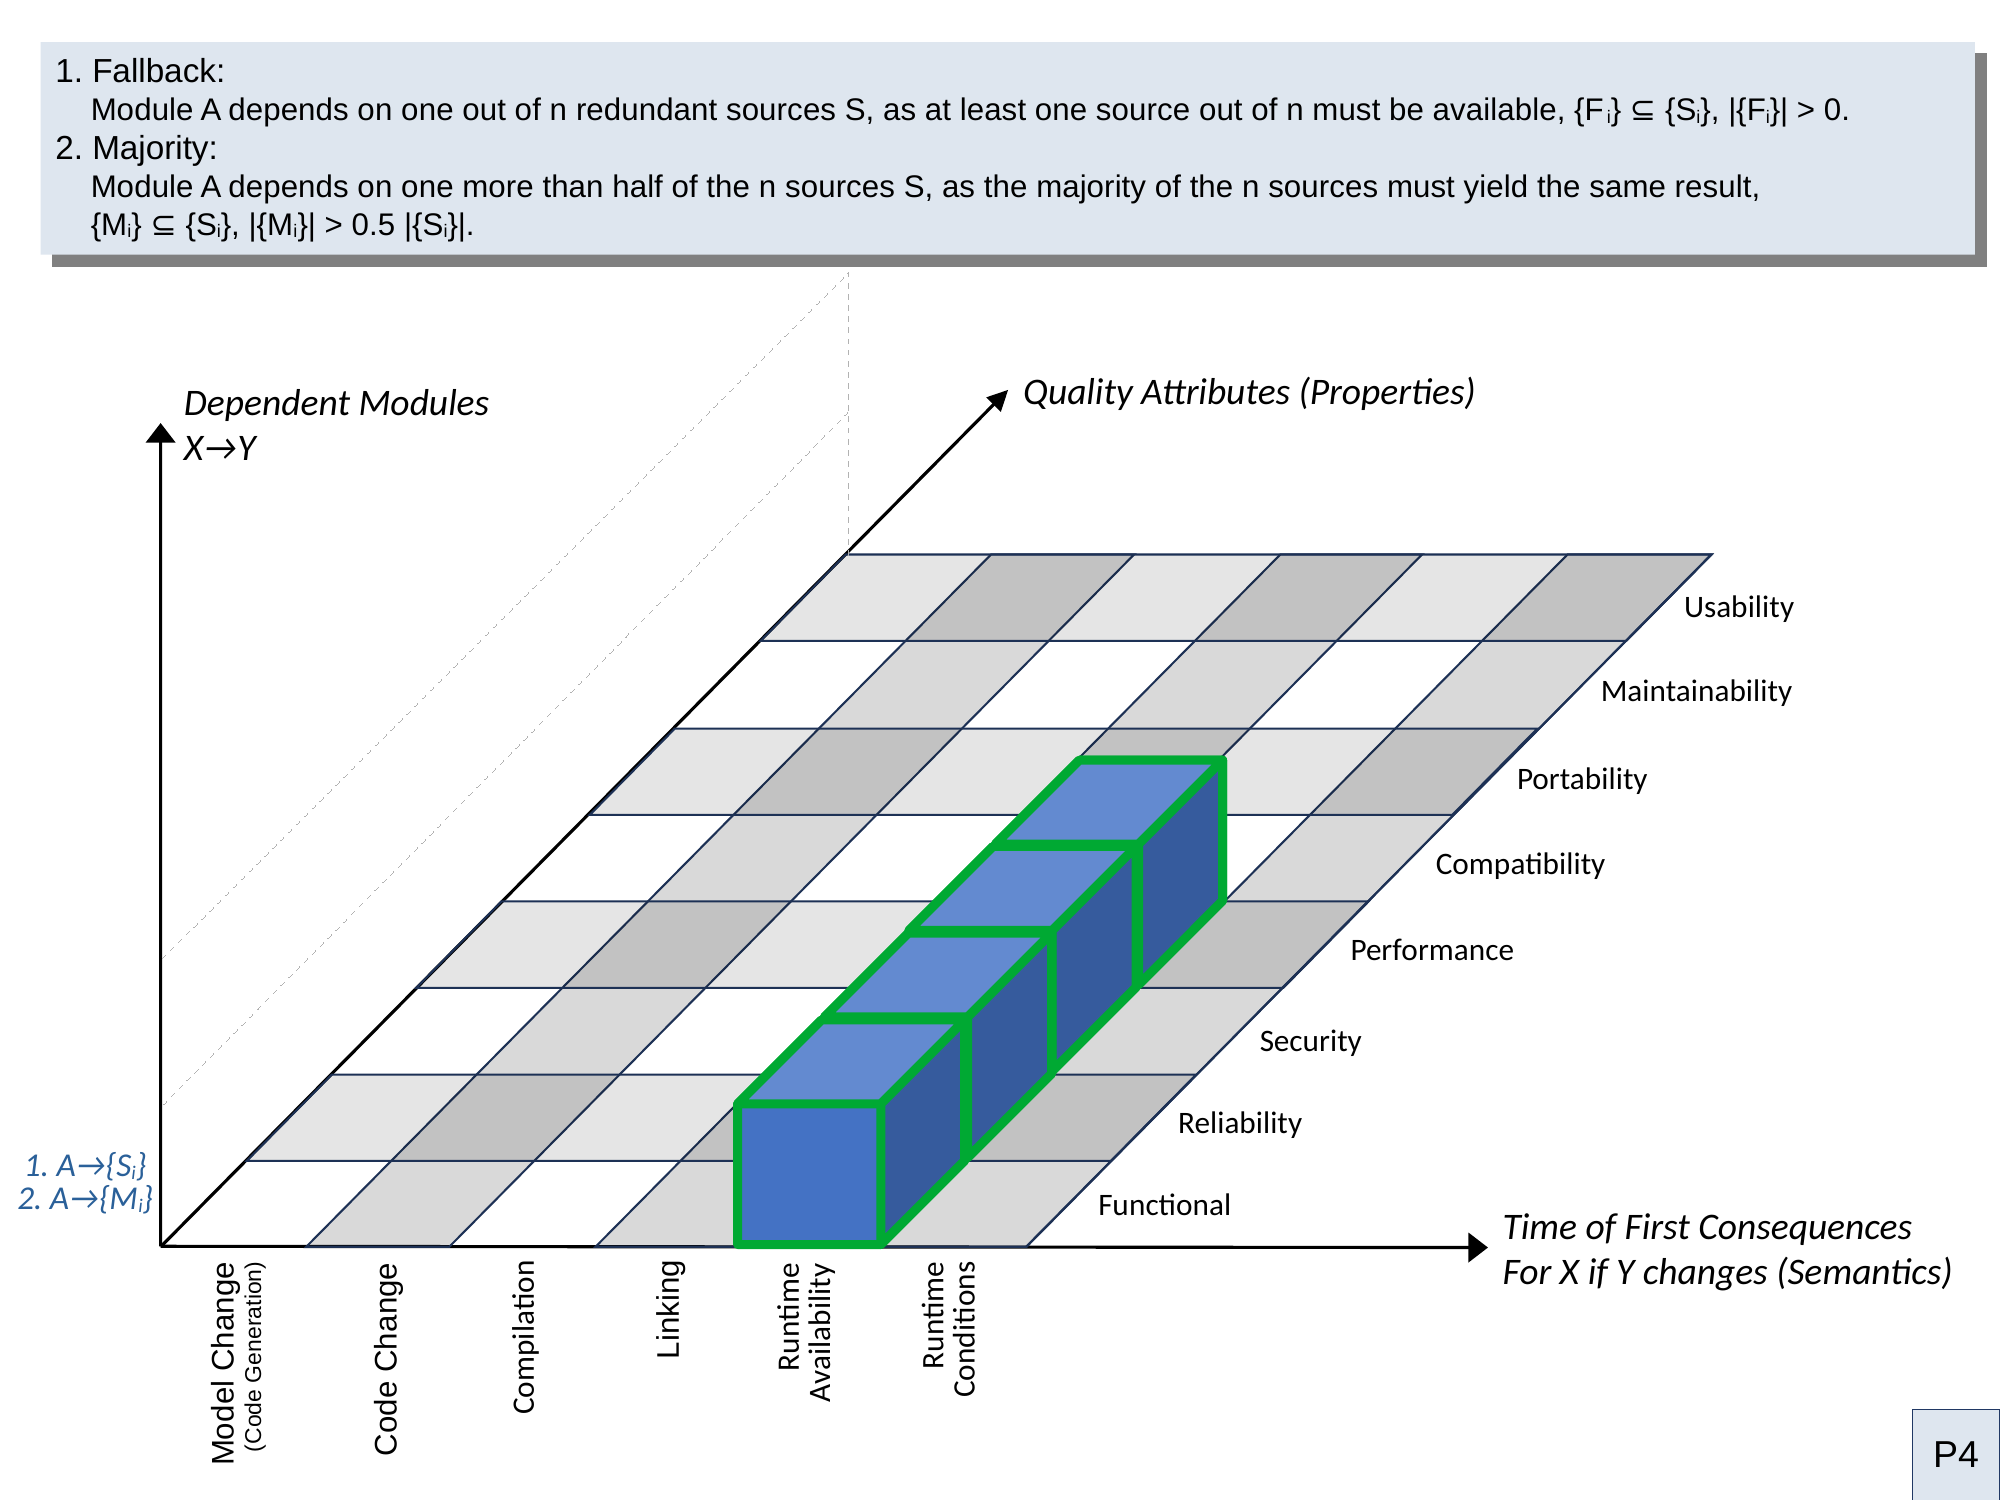

Fallback:
Module A depends on one out of n redundant sources S, as at least one source out of n must be available, {Fi} ⊆ {Si}, |{Fi}| > 0.
Majority:
Module A depends on one more than half of the n sources S, as the majority of the n sources must yield the same result,
{Mi} ⊆ {Si}, |{Mi}| > 0.5 |{Si}|.
 Dependent Modules
 X→Y
Quality Attributes (Properties)
Usability
1. A→{Si}
2. A→{Mi}
Maintainability
Portability
Compatibility
 Performance
Security
Reliability
Functional
Time of First Consequences
For X if Y changes (Semantics)
Runtime
Availability
Runtime
Conditions
Model Change
(Code Generation)
Linking
Code Change
Compilation
P4